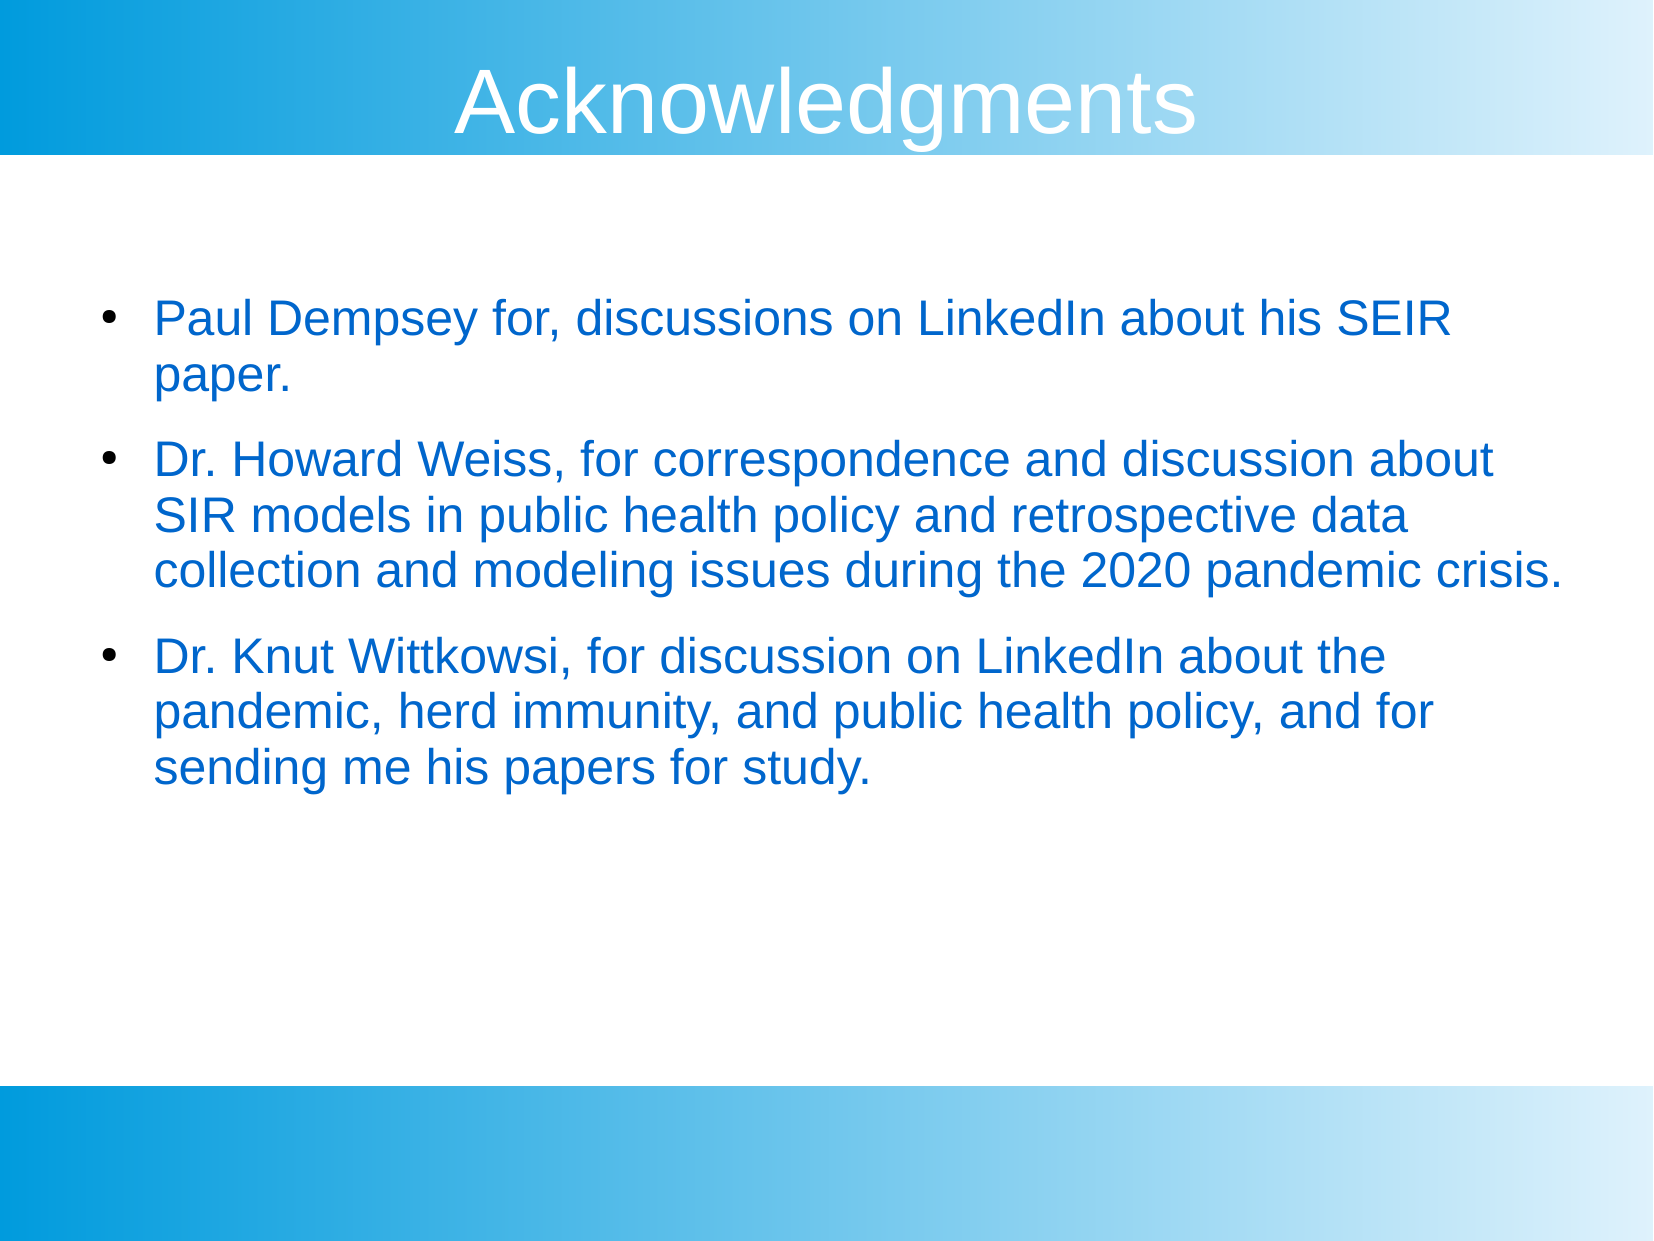

# Acknowledgments
Paul Dempsey for, discussions on LinkedIn about his SEIR paper.
Dr. Howard Weiss, for correspondence and discussion about SIR models in public health policy and retrospective data collection and modeling issues during the 2020 pandemic crisis.
Dr. Knut Wittkowsi, for discussion on LinkedIn about the pandemic, herd immunity, and public health policy, and for sending me his papers for study.